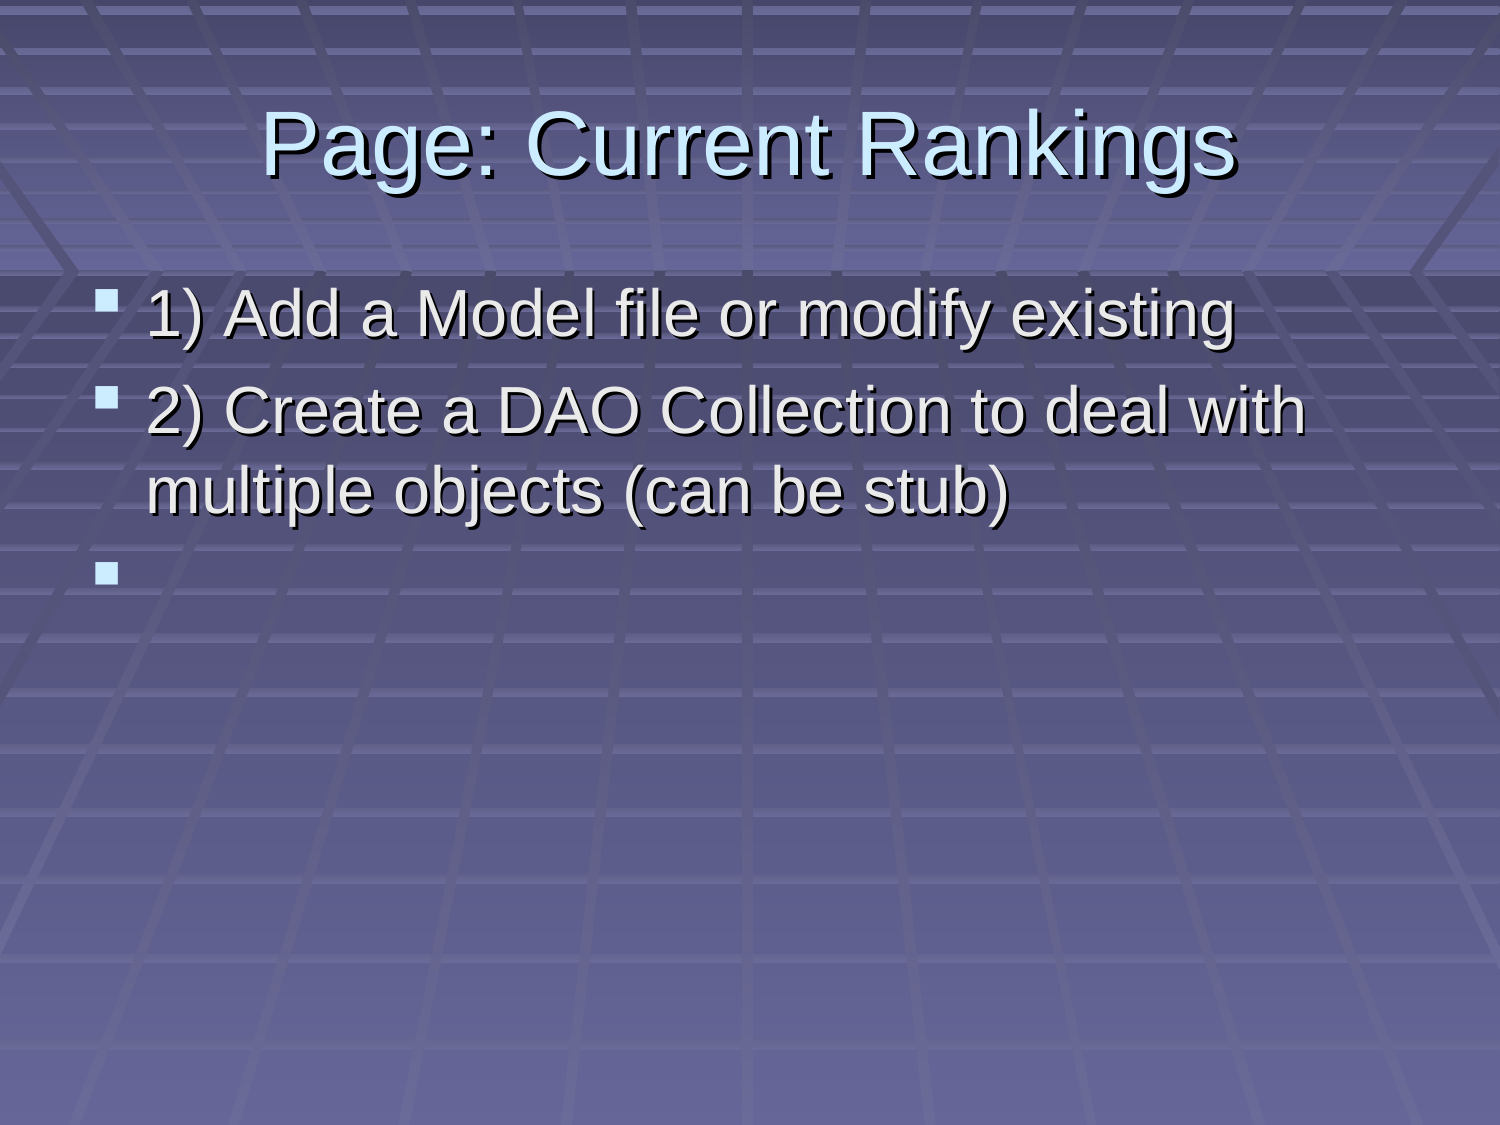

# Page: Current Rankings
1) Add a Model file or modify existing
2) Create a DAO Collection to deal with multiple objects (can be stub)